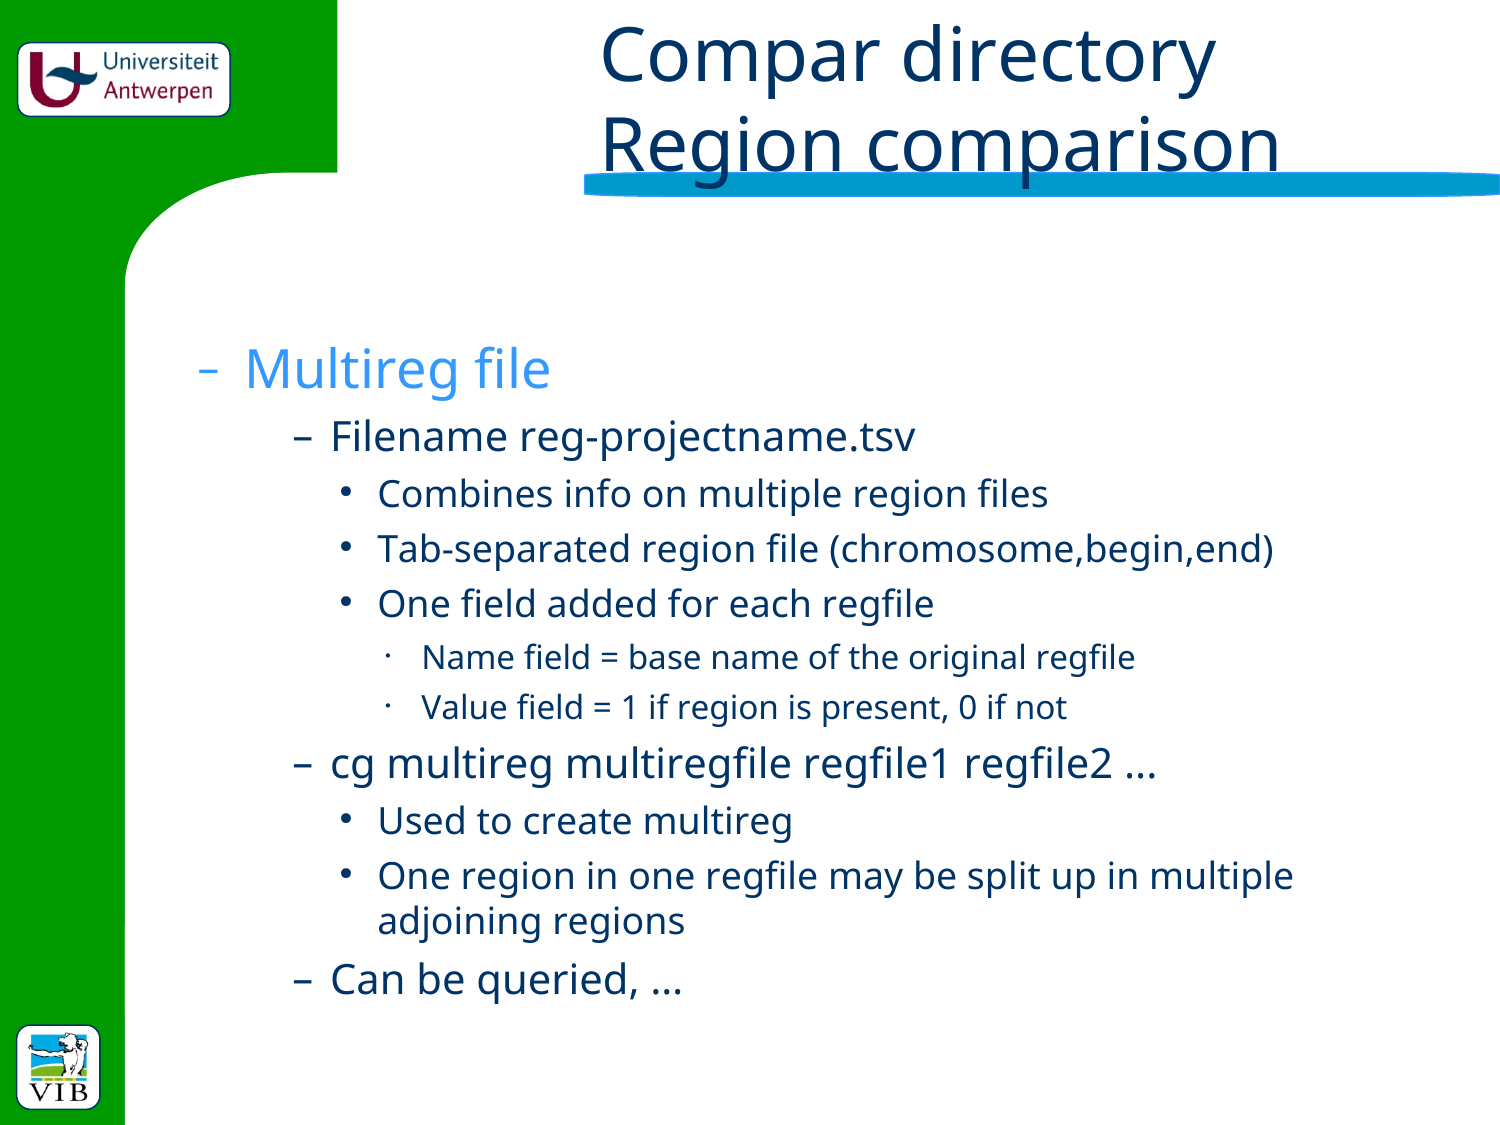

# Compar directory Region comparison
Multireg file
Filename reg-projectname.tsv
Combines info on multiple region files
Tab-separated region file (chromosome,begin,end)
One field added for each regfile
Name field = base name of the original regfile
Value field = 1 if region is present, 0 if not
cg multireg multiregfile regfile1 regfile2 ...
Used to create multireg
One region in one regfile may be split up in multiple adjoining regions
Can be queried, …